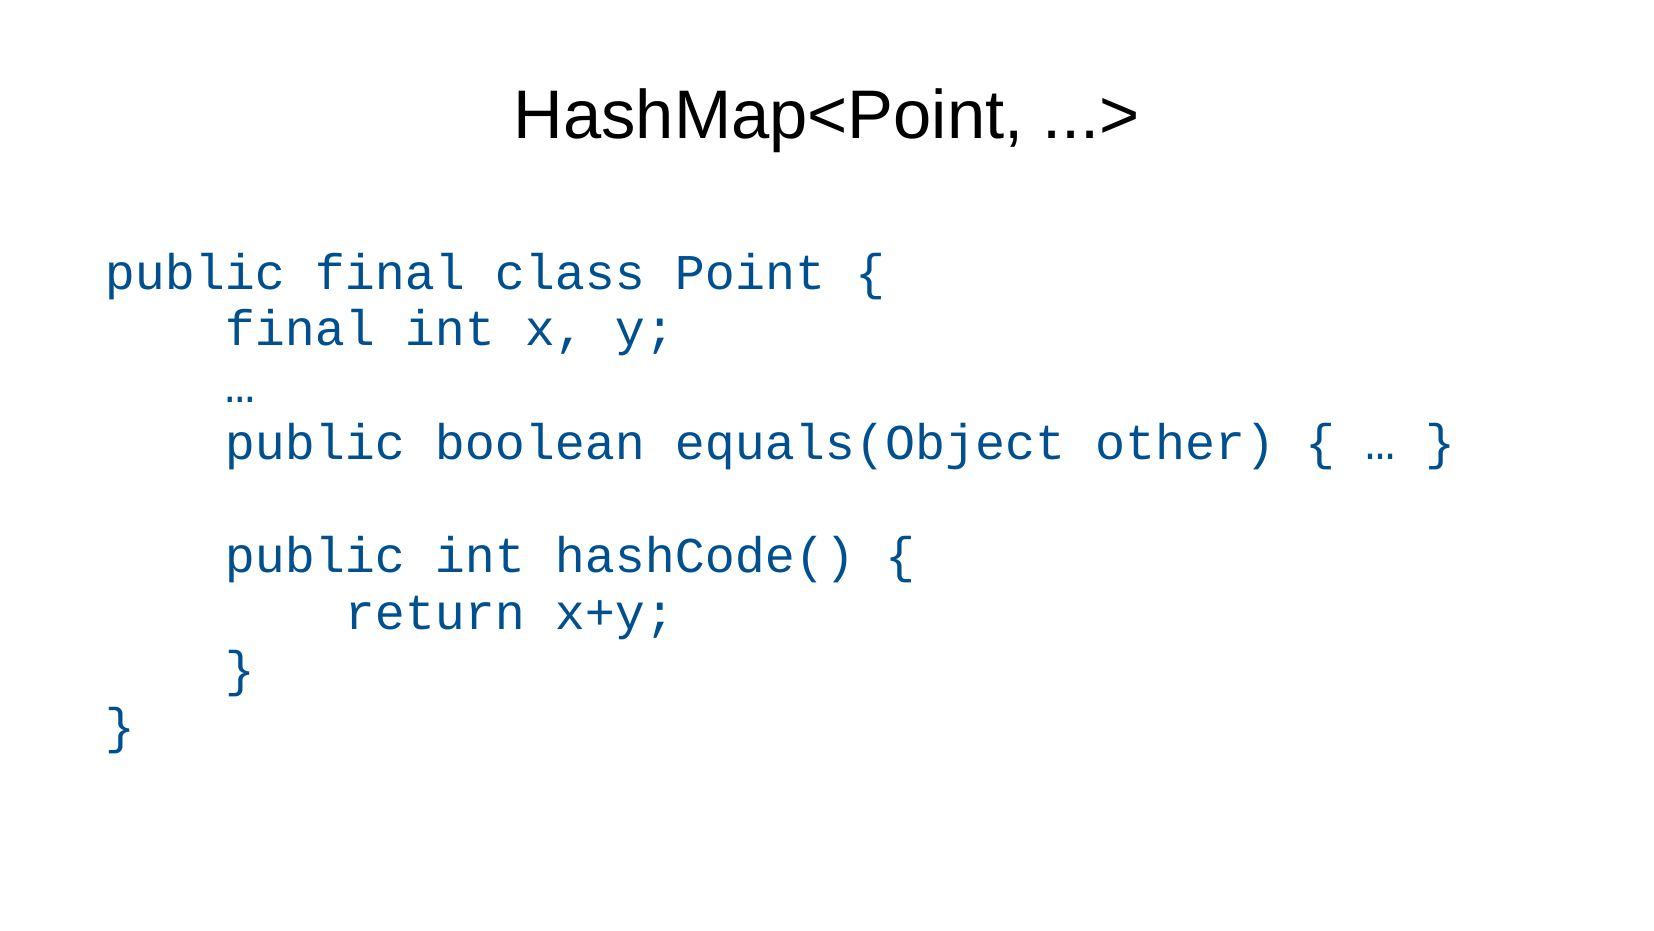

# HashMap<Point, ...>
public final class Point {
 final int x, y;
 …
 public boolean equals(Object other) { … }
 public int hashCode() {
 return x+y;
 }
}